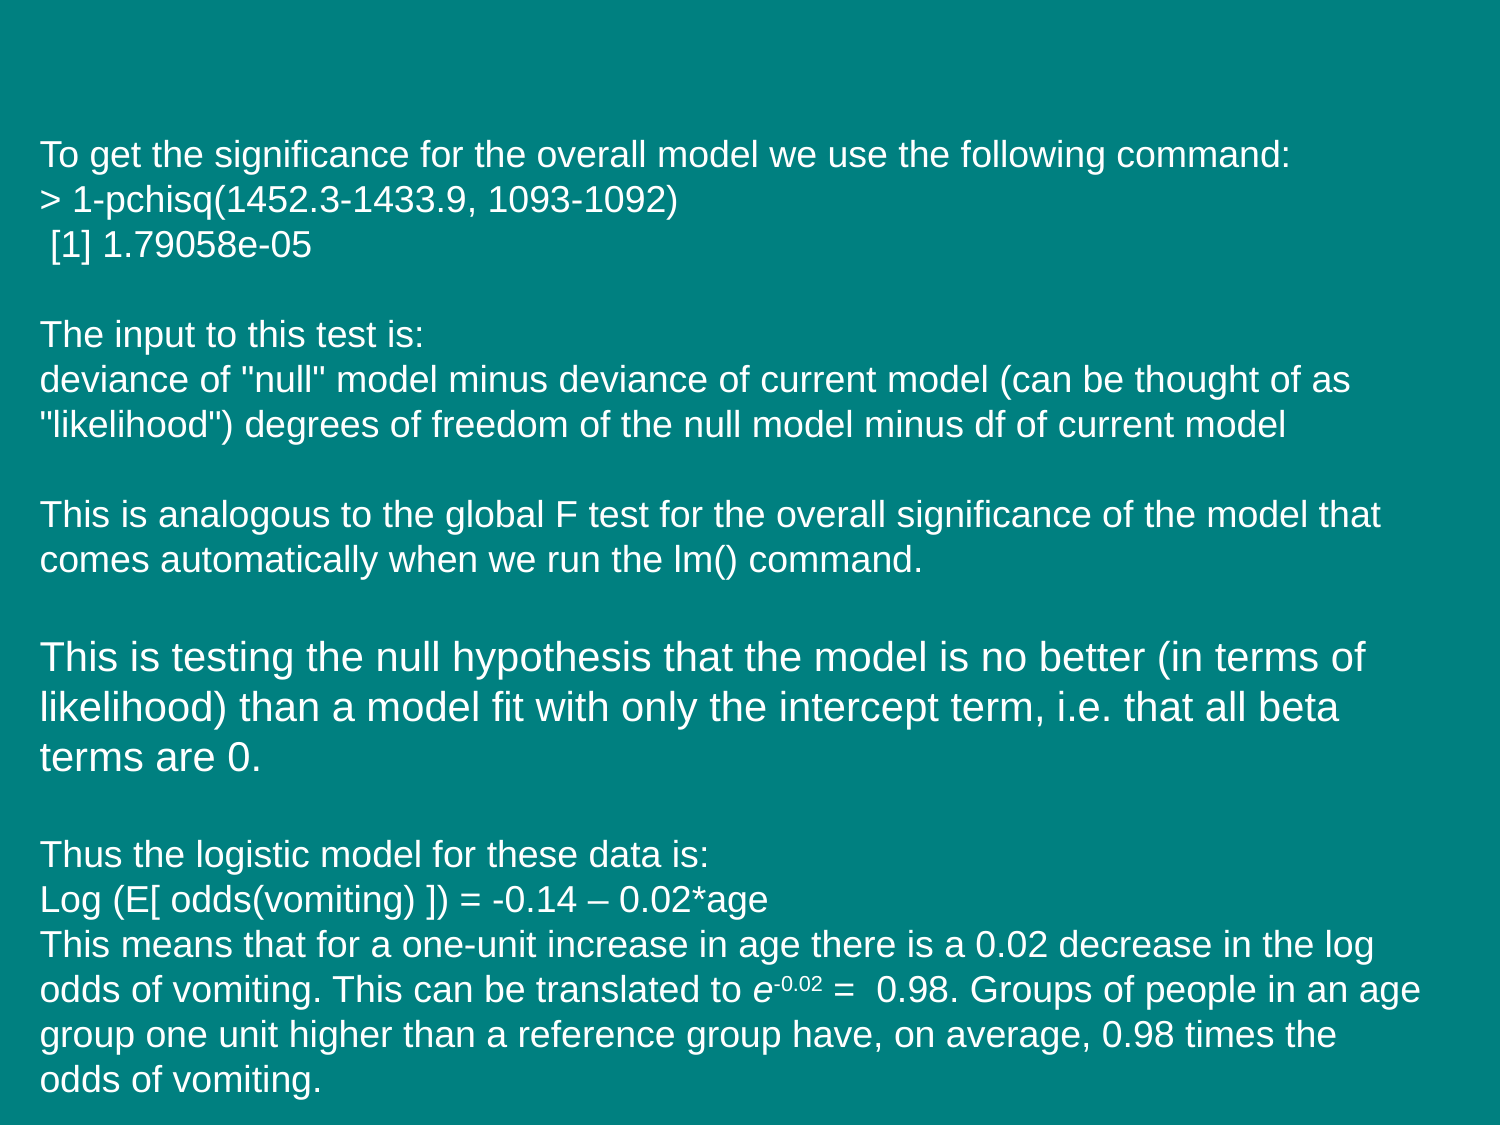

To get the significance for the overall model we use the following command:
> 1-pchisq(1452.3-1433.9, 1093-1092)
 [1] 1.79058e-05
The input to this test is:
deviance of "null" model minus deviance of current model (can be thought of as "likelihood") degrees of freedom of the null model minus df of current model
This is analogous to the global F test for the overall significance of the model that comes automatically when we run the lm() command.
This is testing the null hypothesis that the model is no better (in terms of likelihood) than a model fit with only the intercept term, i.e. that all beta terms are 0.
Thus the logistic model for these data is:
Log (E[ odds(vomiting) ]) = -0.14 – 0.02*age
This means that for a one-unit increase in age there is a 0.02 decrease in the log odds of vomiting. This can be translated to e-0.02 =  0.98. Groups of people in an age group one unit higher than a reference group have, on average, 0.98 times the odds of vomiting.